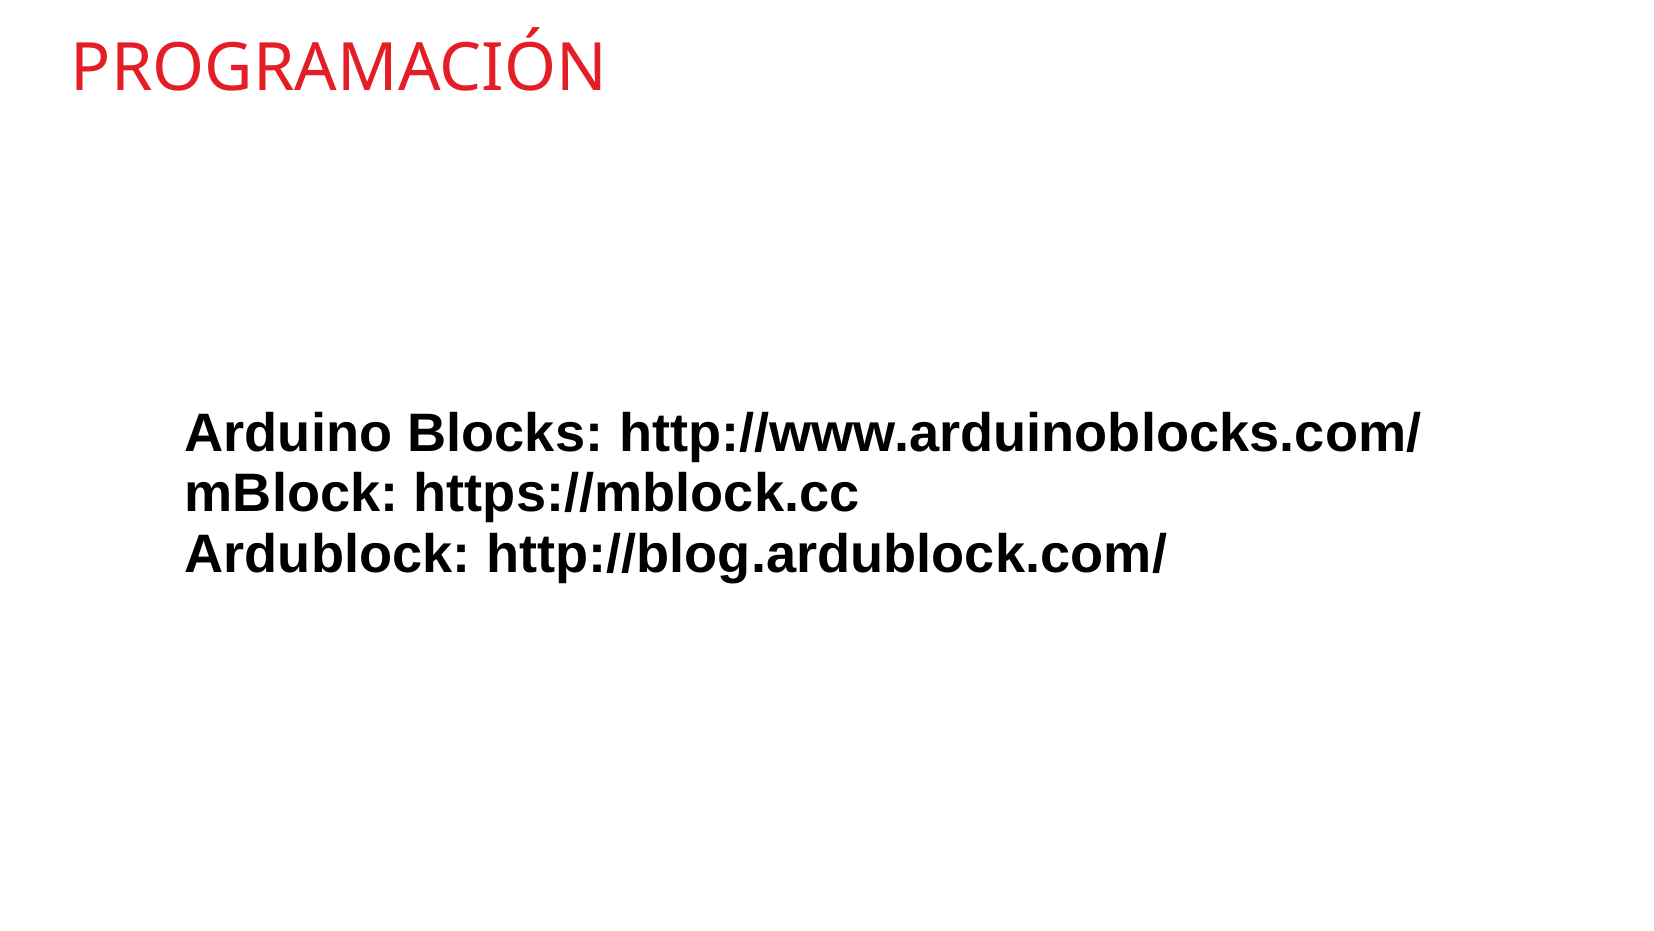

# PROGRAMACIÓN
Arduino Blocks: http://www.arduinoblocks.com/
mBlock: https://mblock.cc
Ardublock: http://blog.ardublock.com/